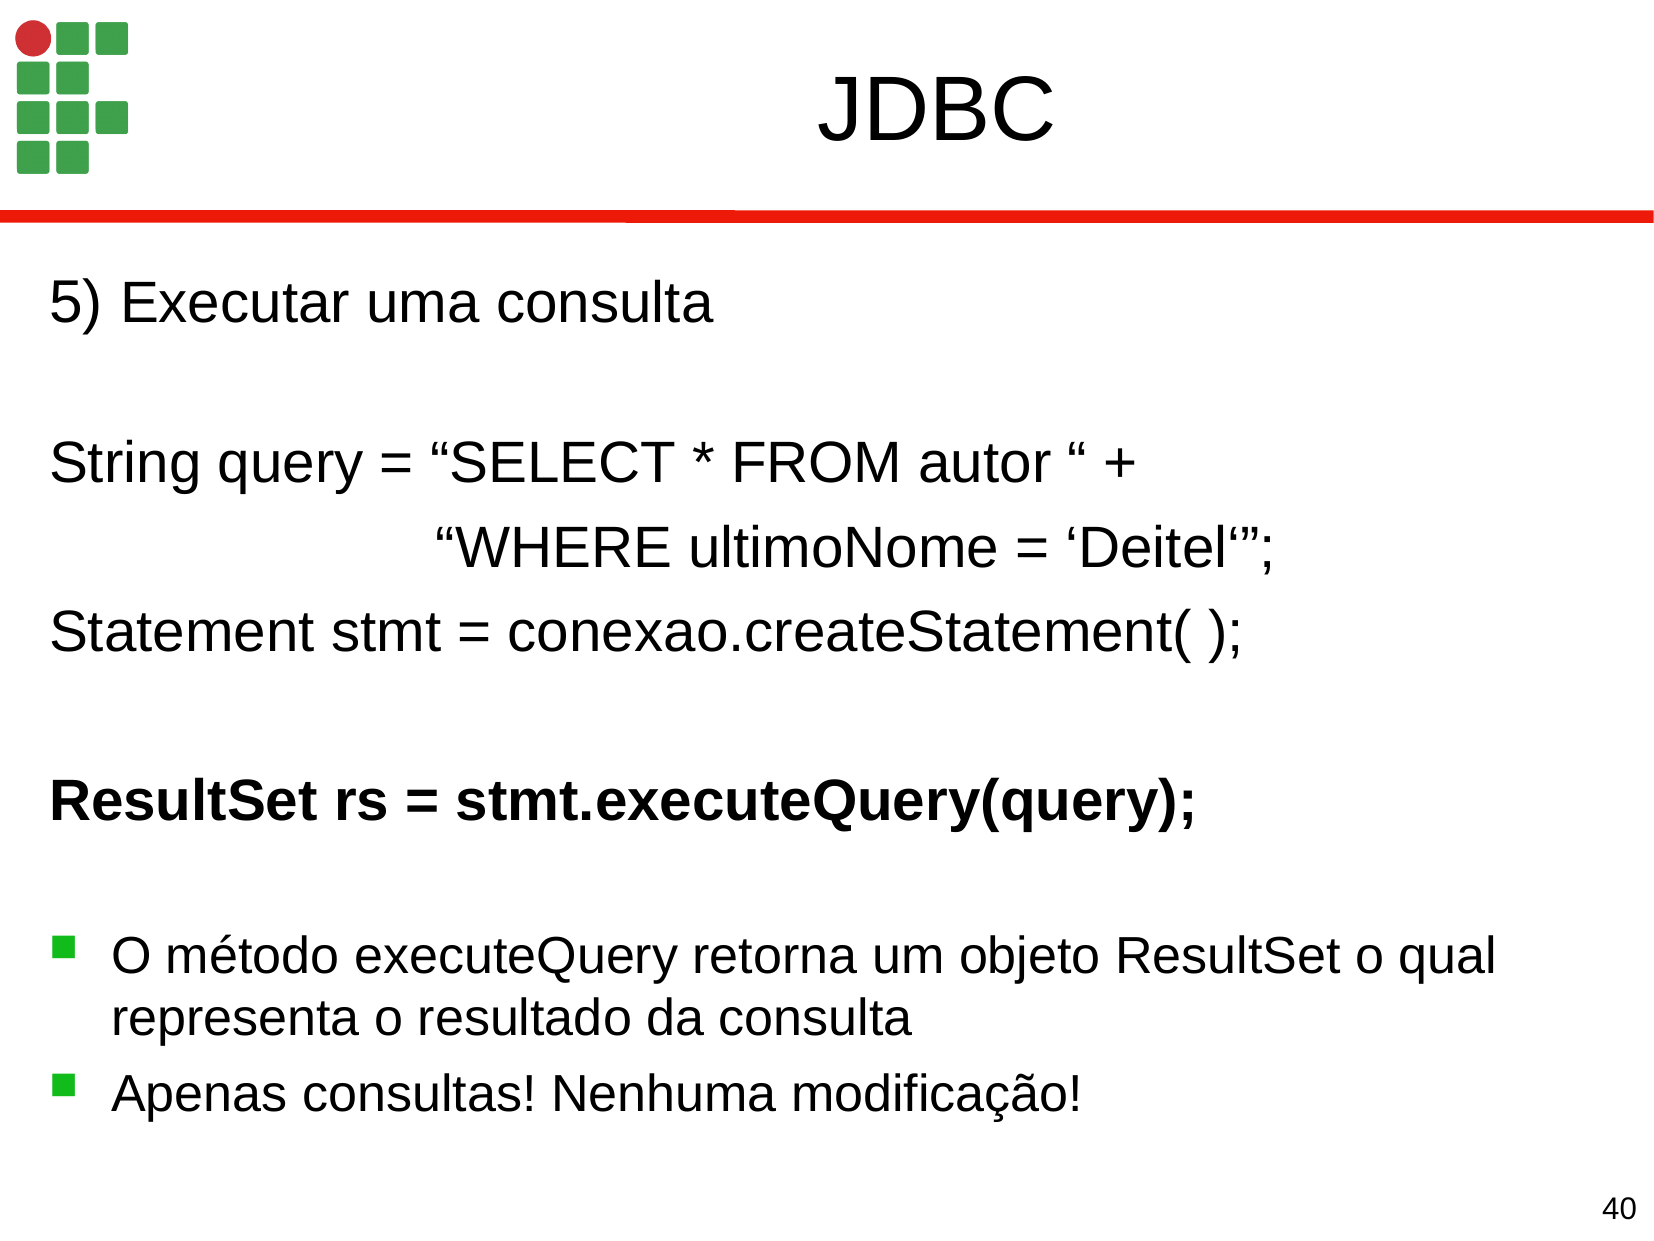

JDBC
5) Executar uma consulta
String query = “SELECT * FROM autor “ +
	 “WHERE ultimoNome = ‘Deitel‘”;
Statement stmt = conexao.createStatement( );
ResultSet rs = stmt.executeQuery(query);
O método executeQuery retorna um objeto ResultSet o qual representa o resultado da consulta
Apenas consultas! Nenhuma modificação!